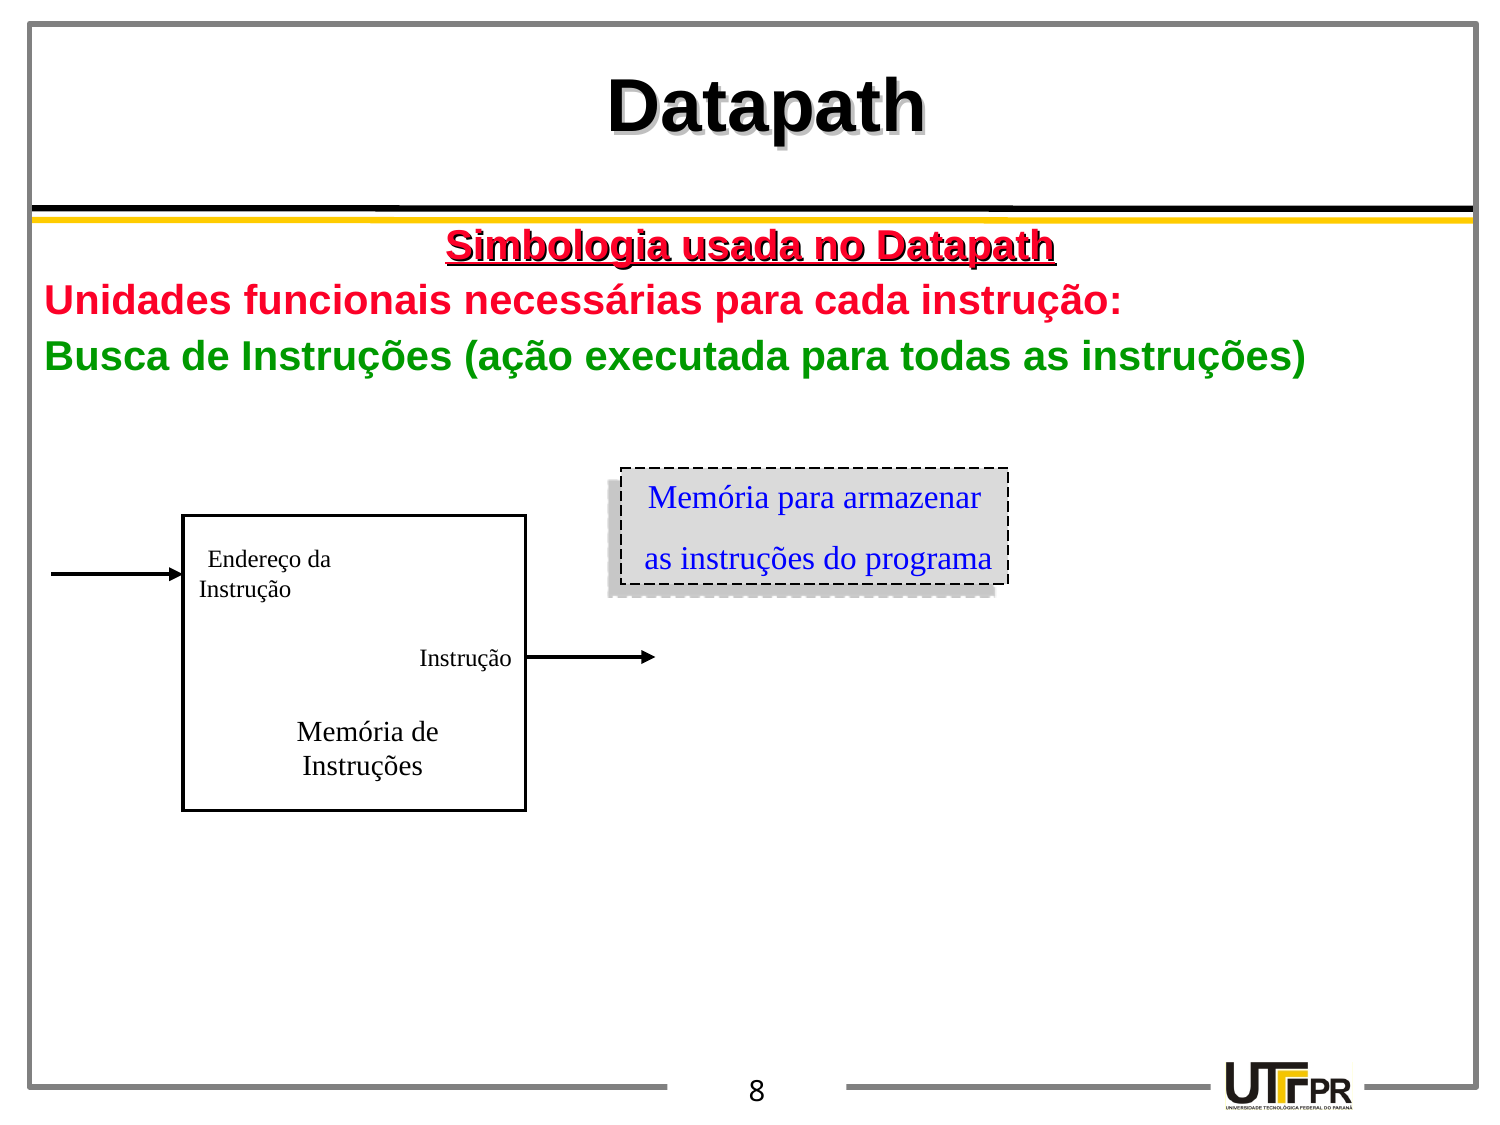

Datapath
# Simbologia usada no Datapath
Unidades funcionais necessárias para cada instrução:
Busca de Instruções (ação executada para todas as instruções)
Memória para armazenar
 as instruções do programa
Endereço da Instrução
Instrução
Memória de Instruções